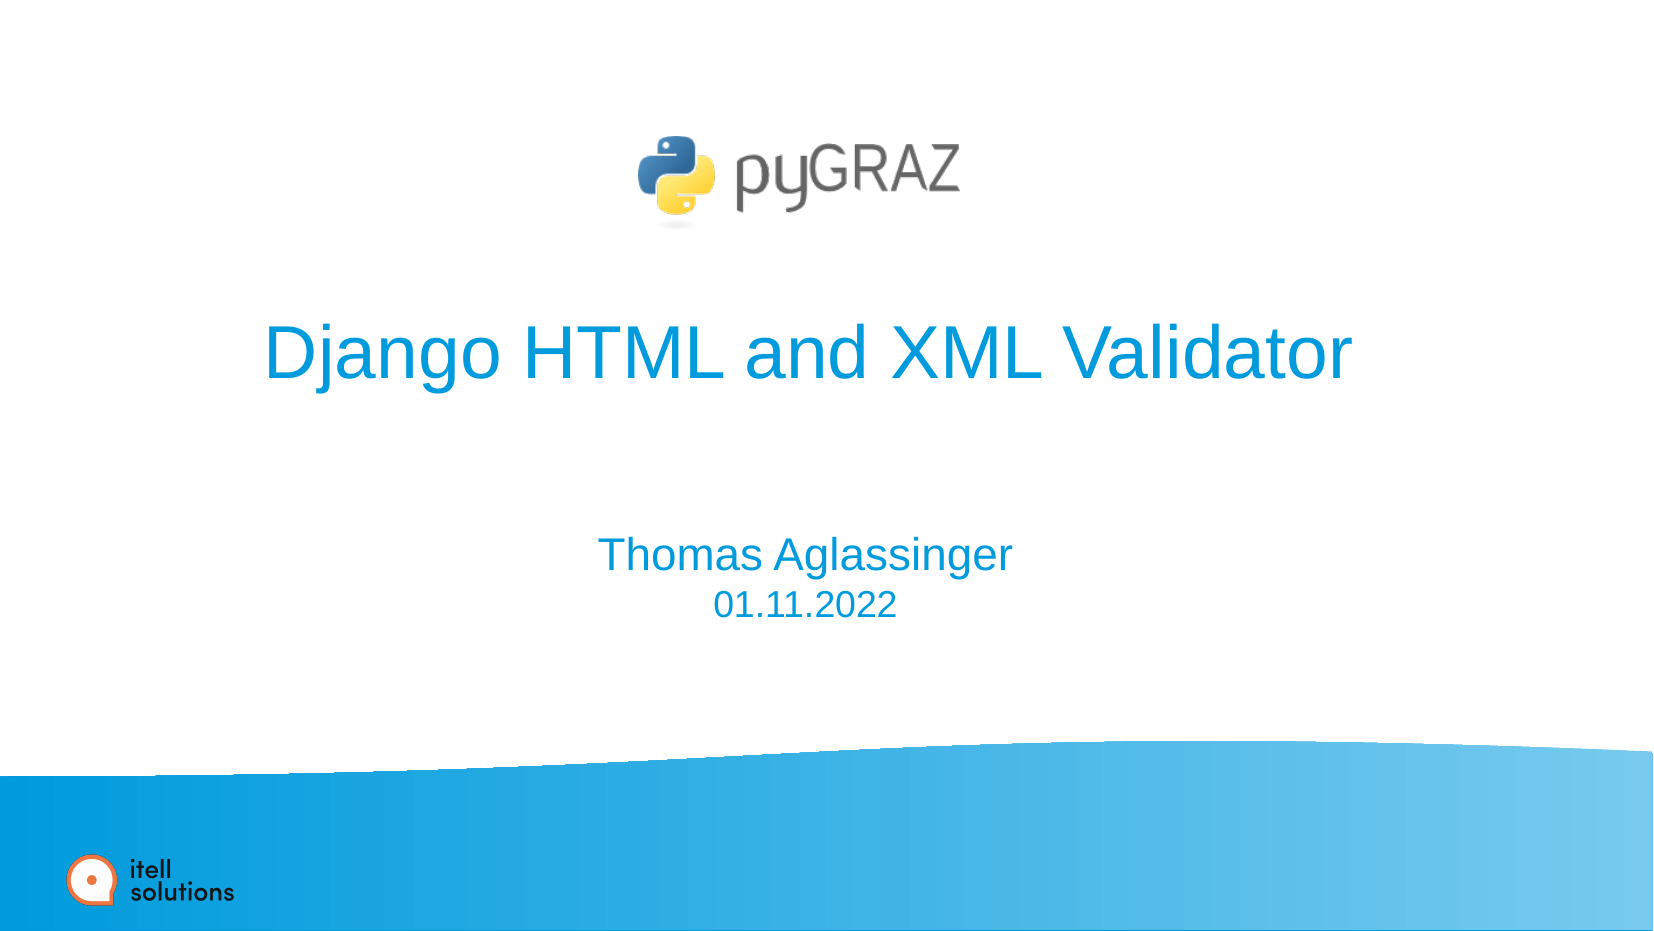

# Django HTML and XML Validator
Thomas Aglassinger
01.11.2022